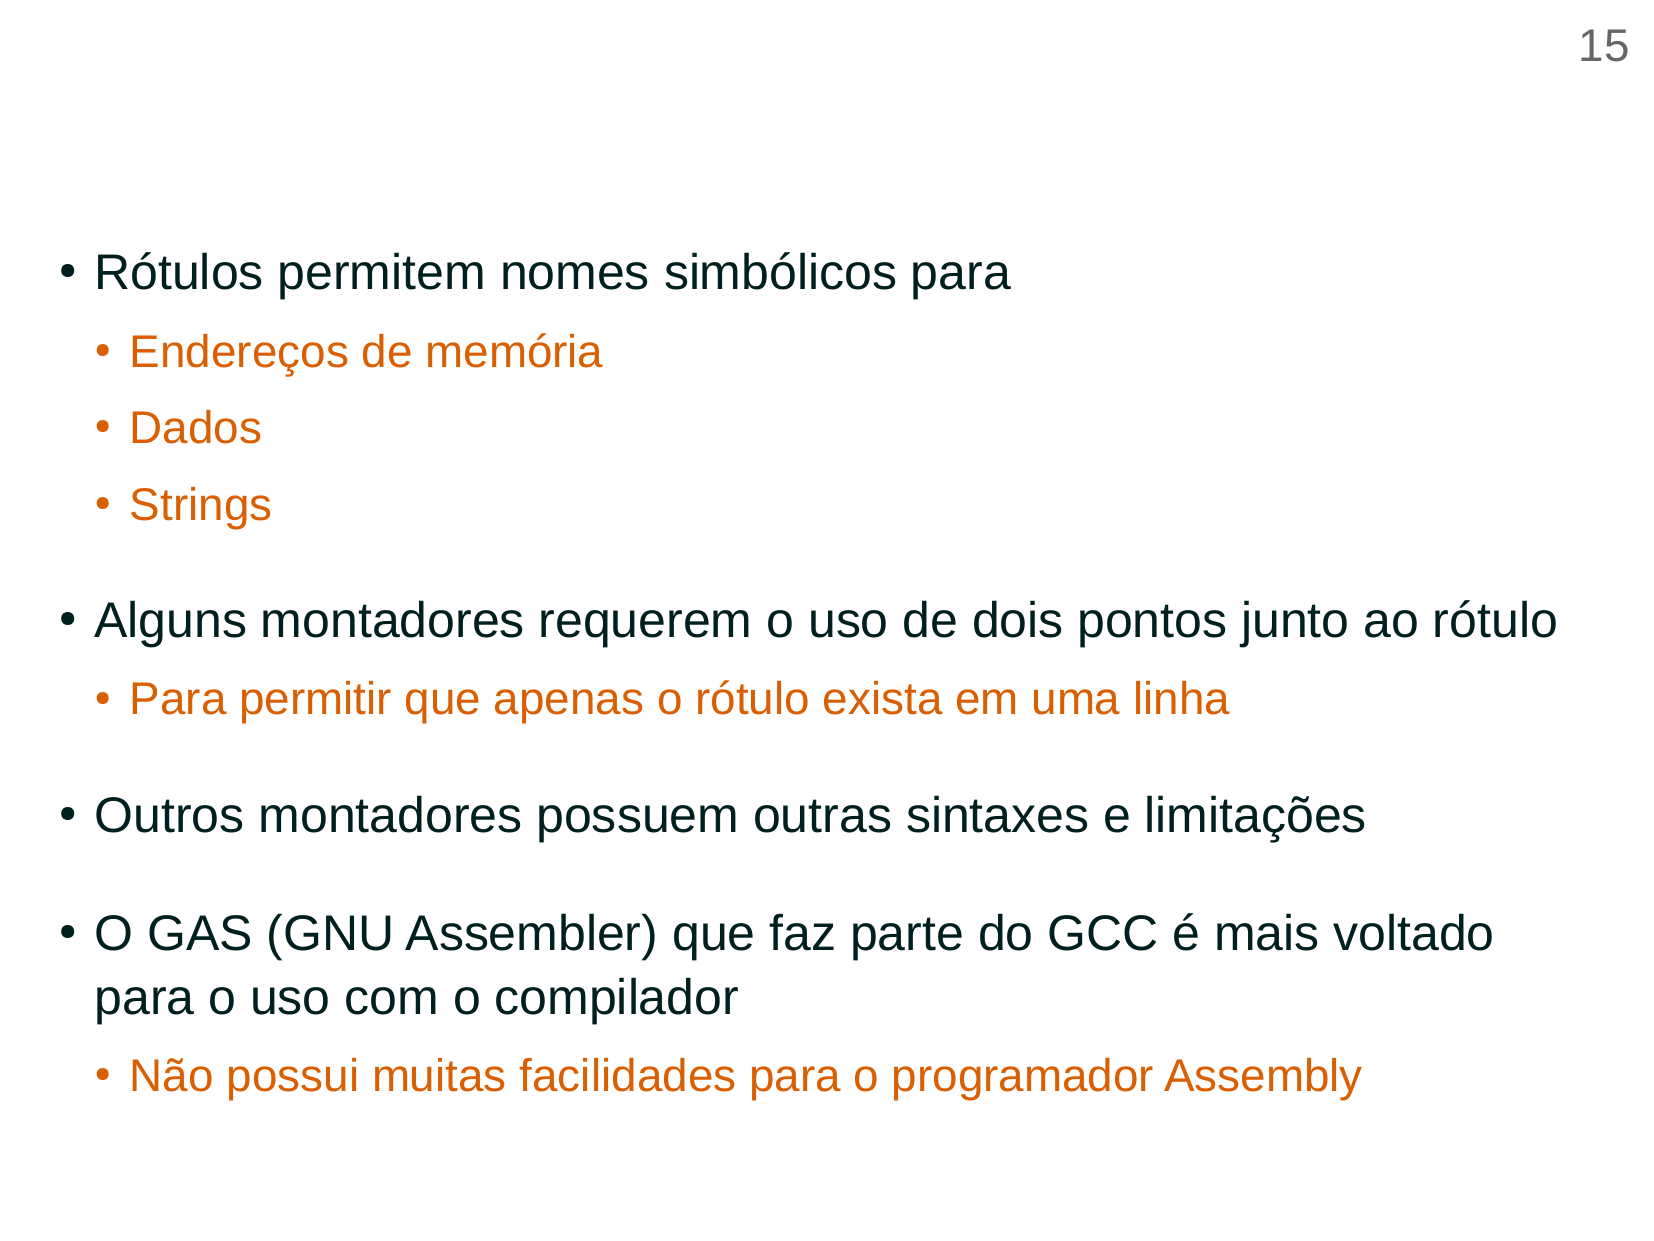

15
#
Rótulos permitem nomes simbólicos para
Endereços de memória
Dados
Strings
Alguns montadores requerem o uso de dois pontos junto ao rótulo
Para permitir que apenas o rótulo exista em uma linha
Outros montadores possuem outras sintaxes e limitações
O GAS (GNU Assembler) que faz parte do GCC é mais voltado para o uso com o compilador
Não possui muitas facilidades para o programador Assembly